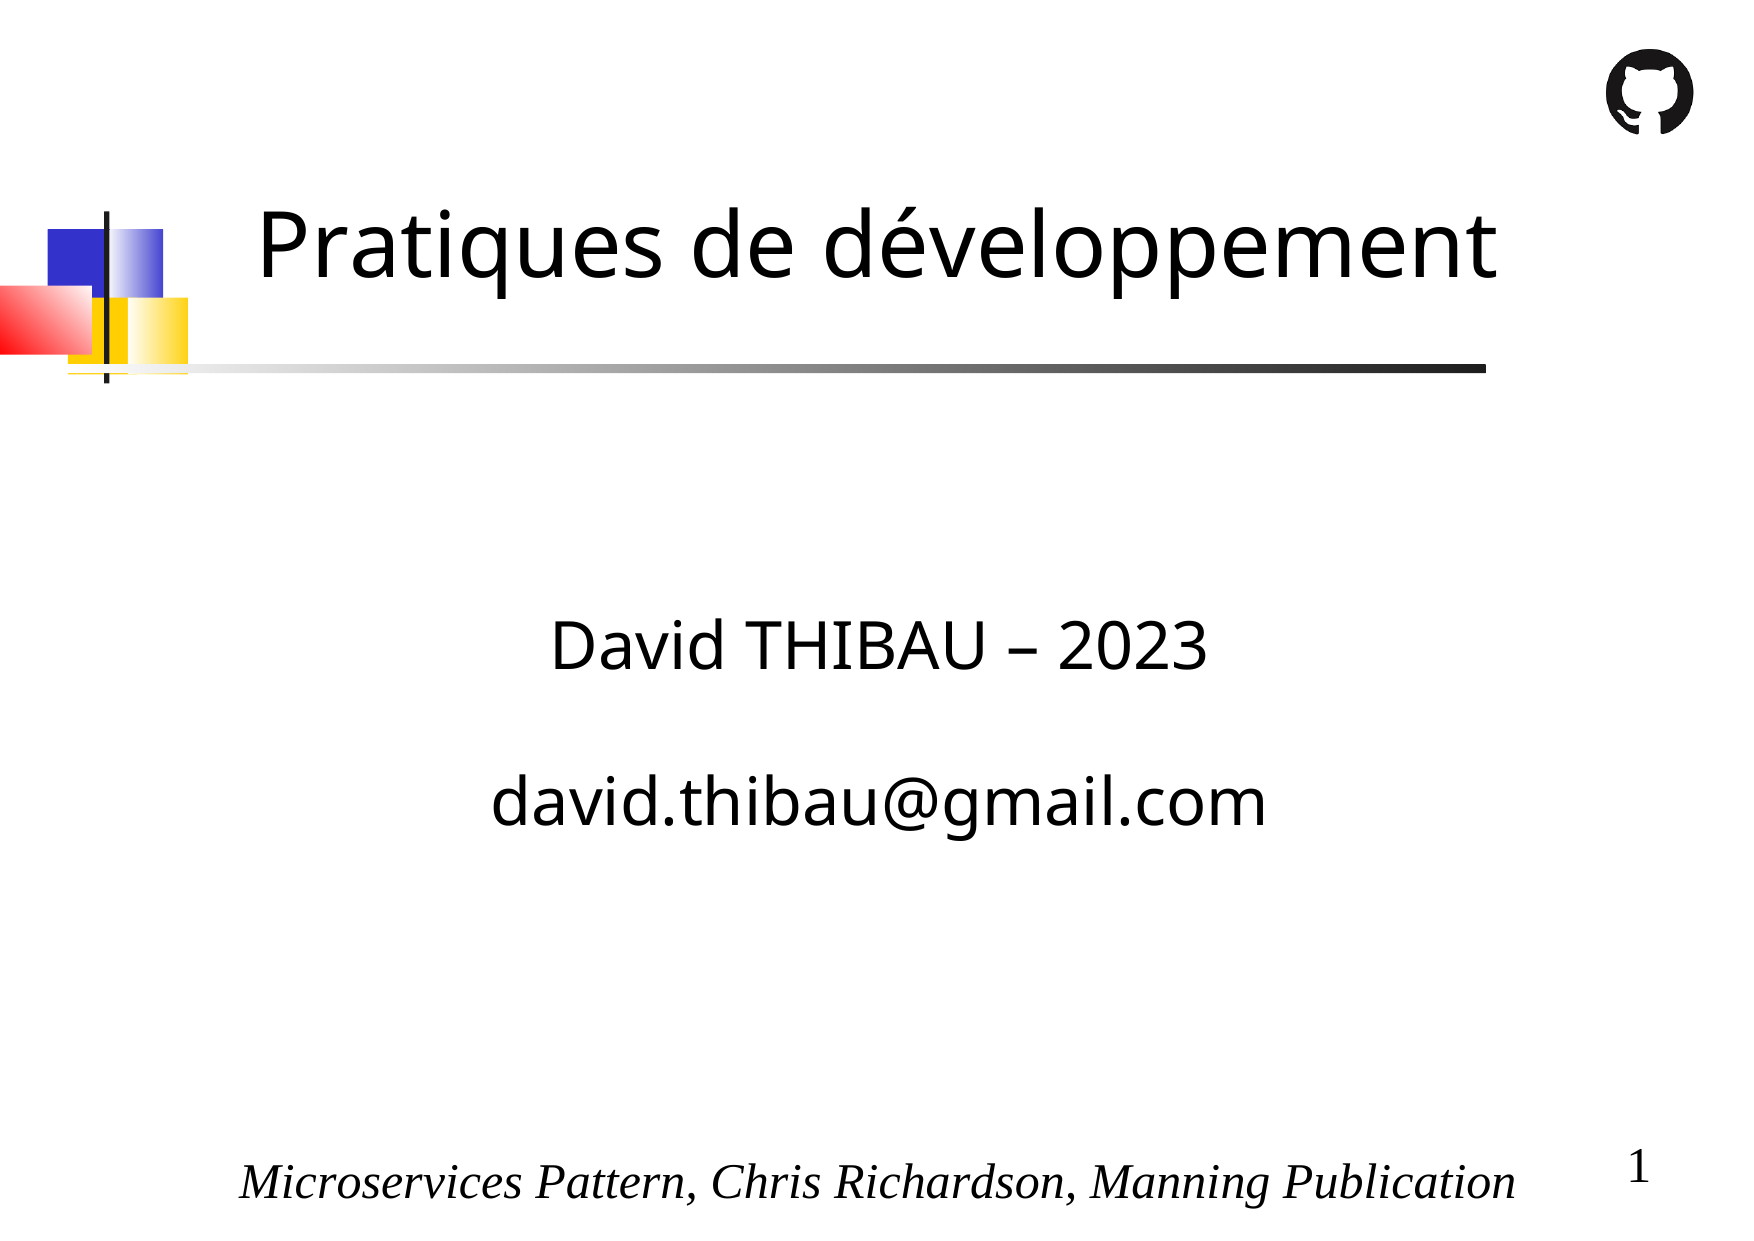

# Pratiques de développement
David THIBAU – 2023
david.thibau@gmail.com
Microservices Pattern, Chris Richardson, Manning Publication